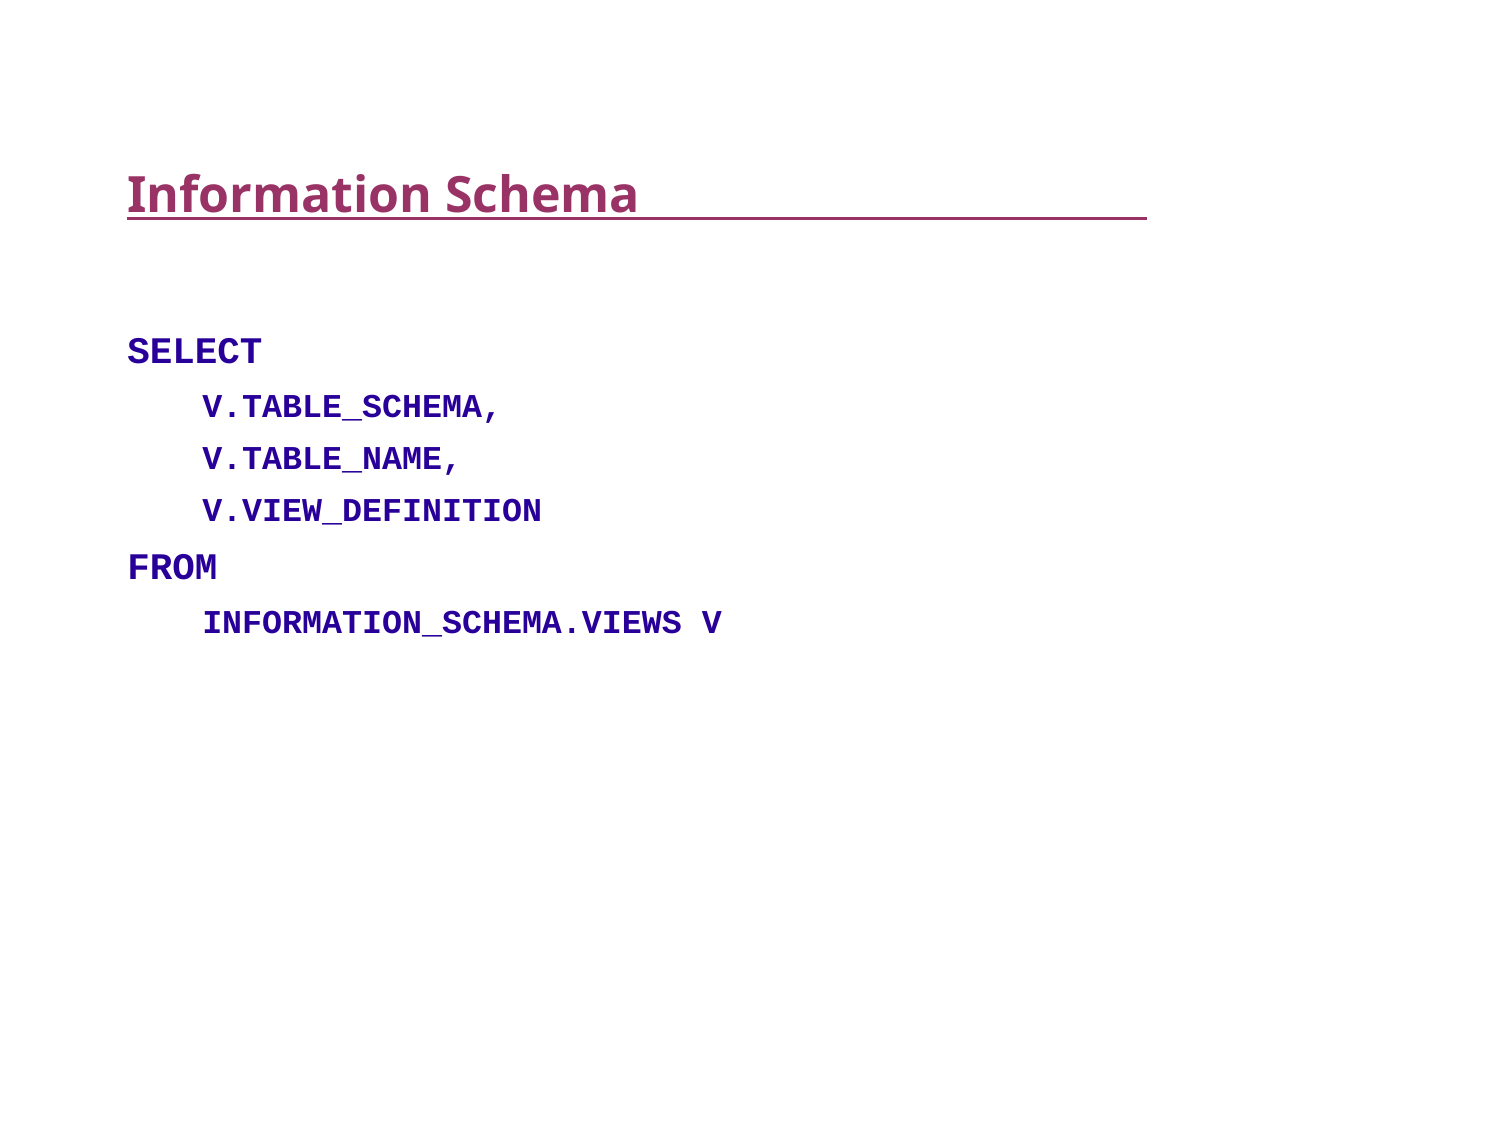

# Information Schema
SELECT
V.TABLE_SCHEMA,
V.TABLE_NAME,
V.VIEW_DEFINITION
FROM
INFORMATION_SCHEMA.VIEWS V